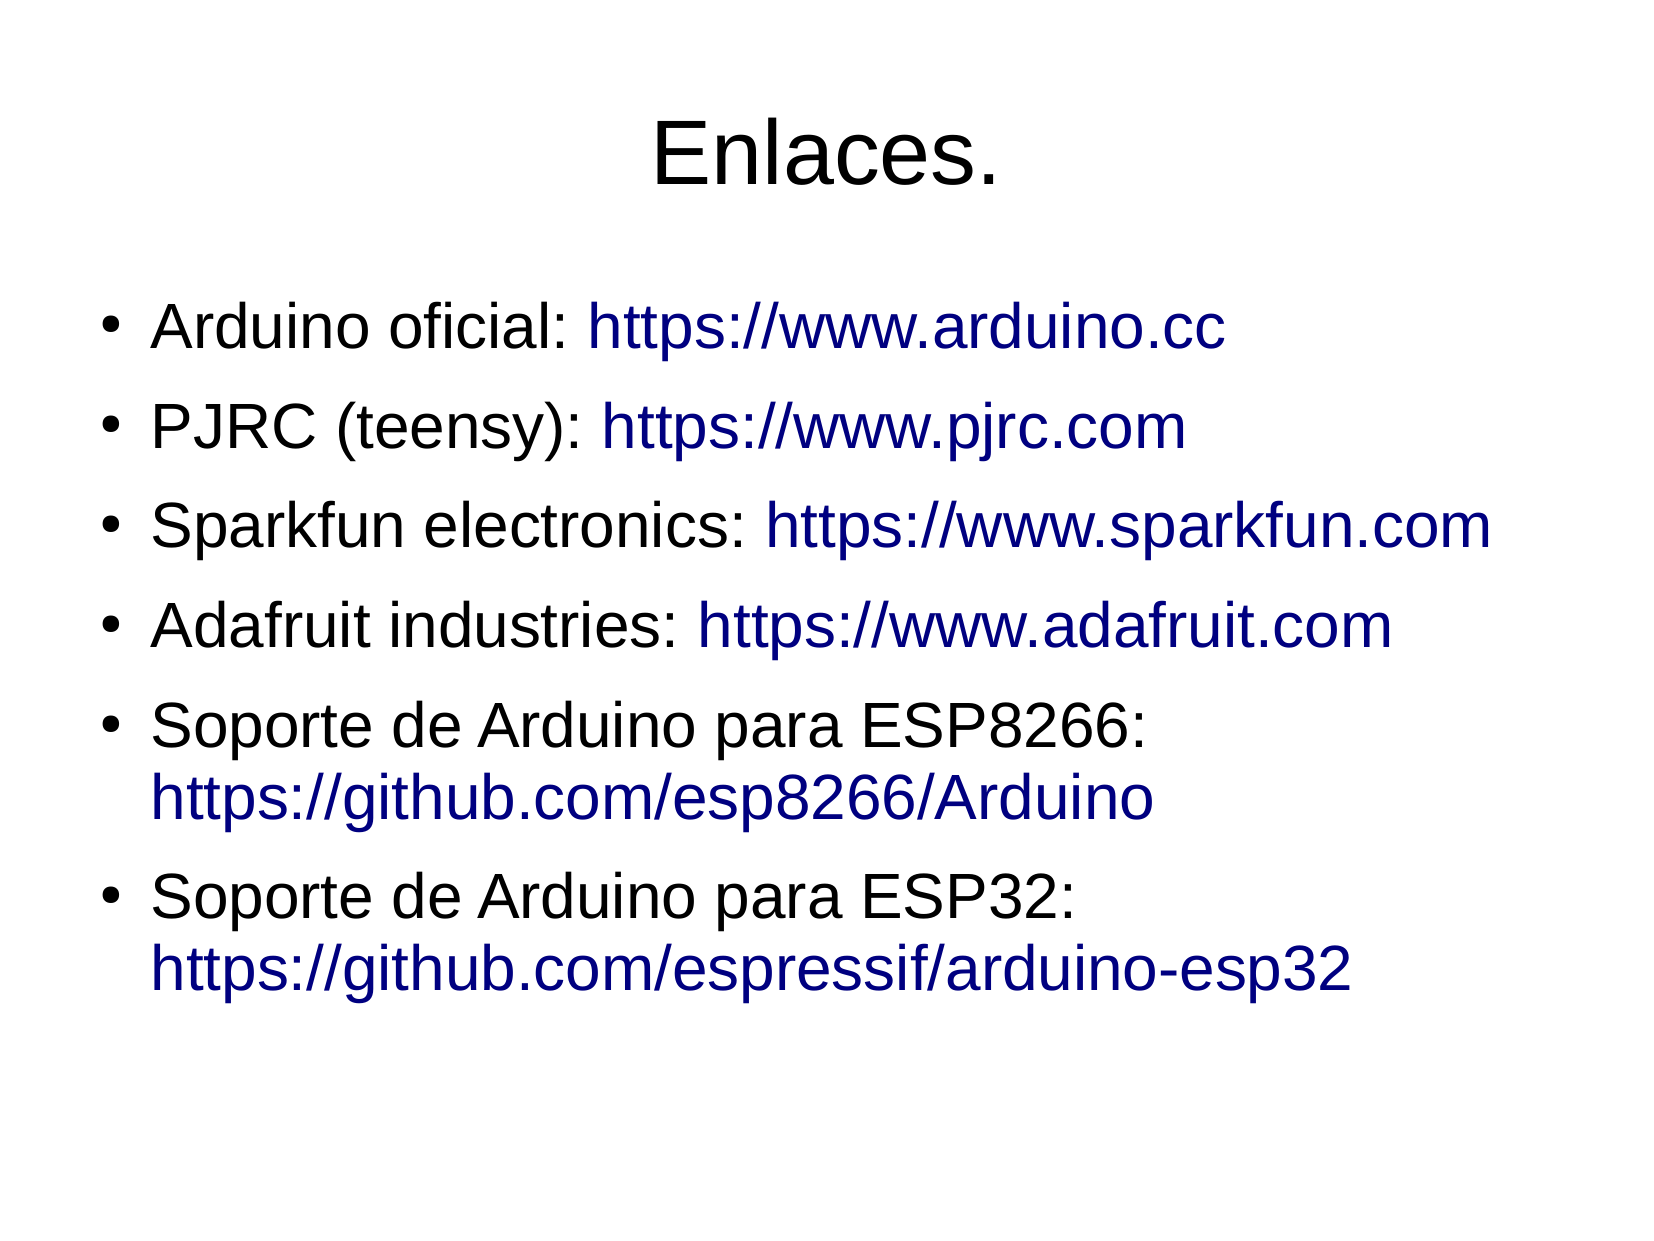

# Enlaces.
Arduino oficial: https://www.arduino.cc
PJRC (teensy): https://www.pjrc.com
Sparkfun electronics: https://www.sparkfun.com
Adafruit industries: https://www.adafruit.com
Soporte de Arduino para ESP8266: https://github.com/esp8266/Arduino
Soporte de Arduino para ESP32: https://github.com/espressif/arduino-esp32